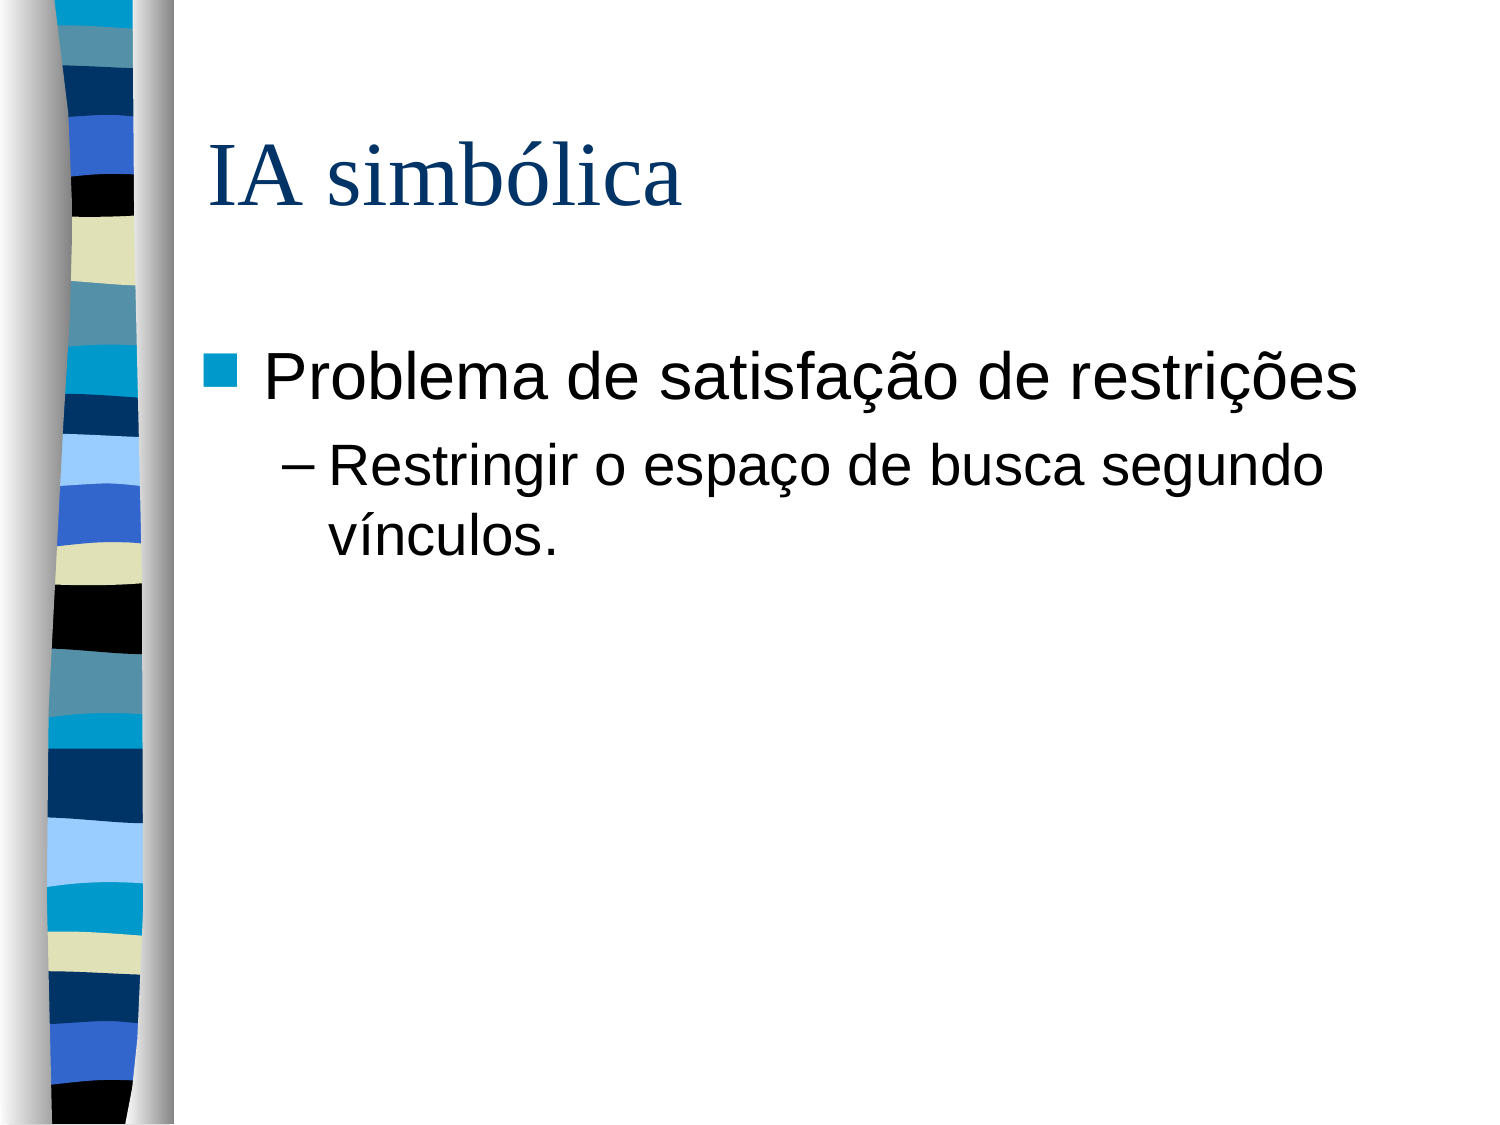

# IA simbólica
Problema de satisfação de restrições
Restringir o espaço de busca segundo vínculos.